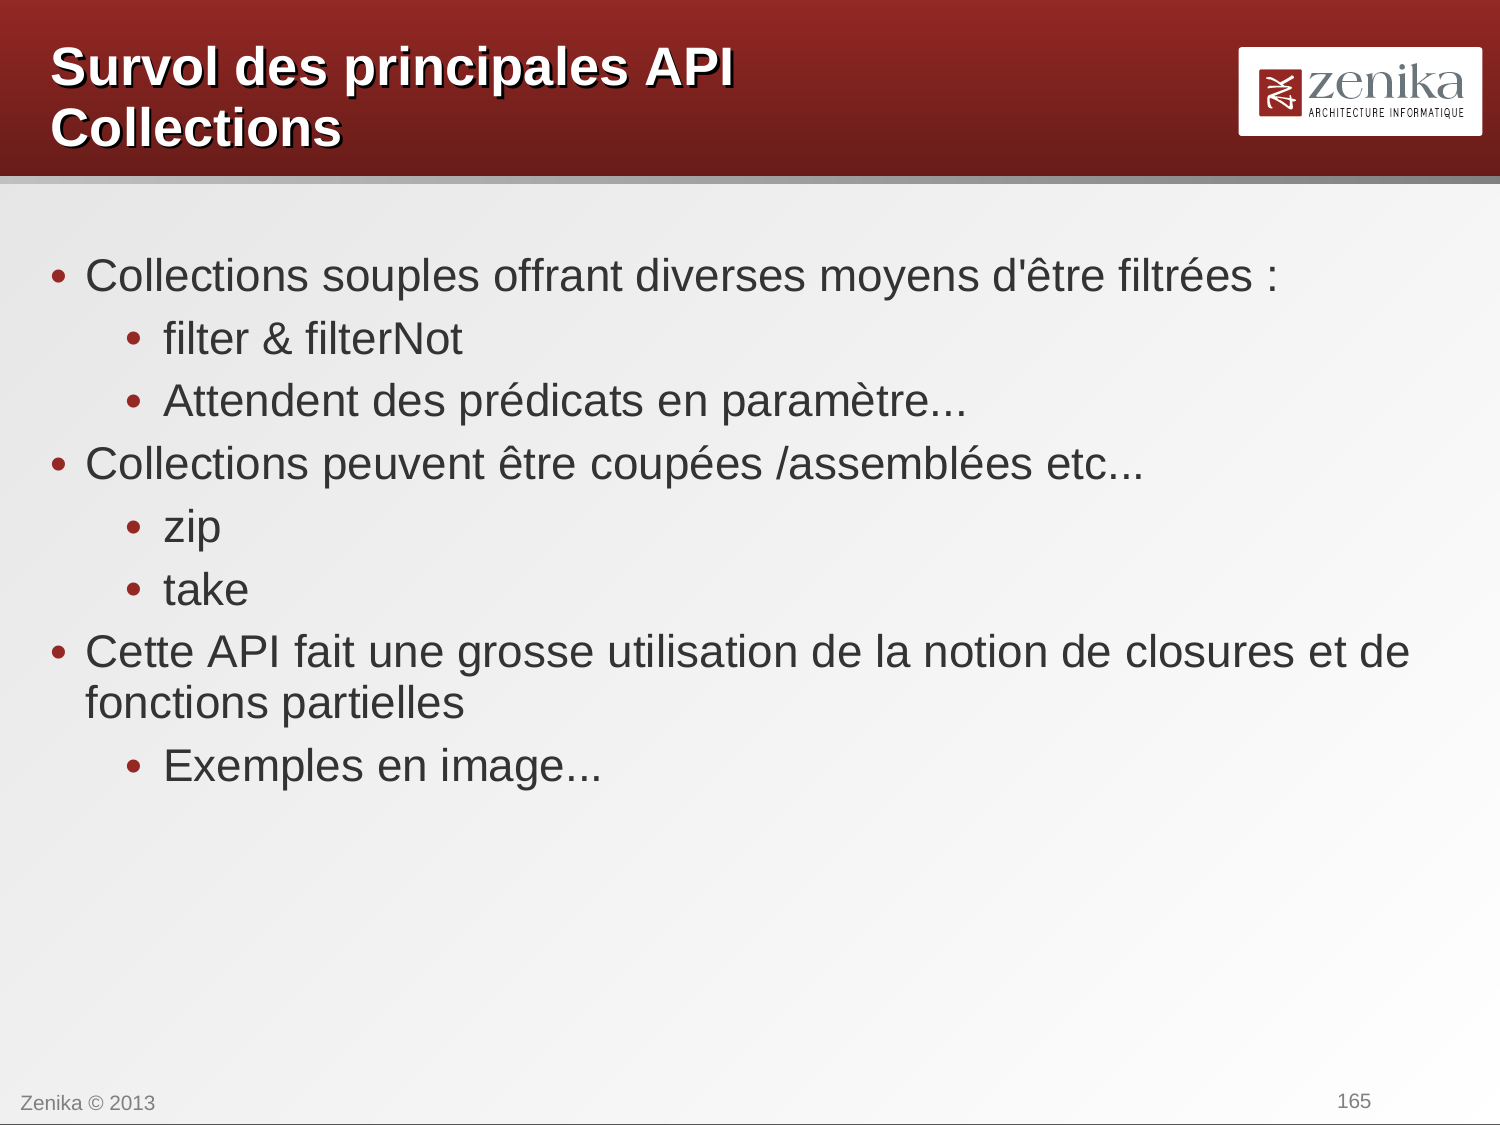

# Survol des principales API Collections
Collections souples offrant diverses moyens d'être filtrées :
filter & filterNot
Attendent des prédicats en paramètre...
Collections peuvent être coupées /assemblées etc...
zip
take
Cette API fait une grosse utilisation de la notion de closures et de fonctions partielles
Exemples en image...